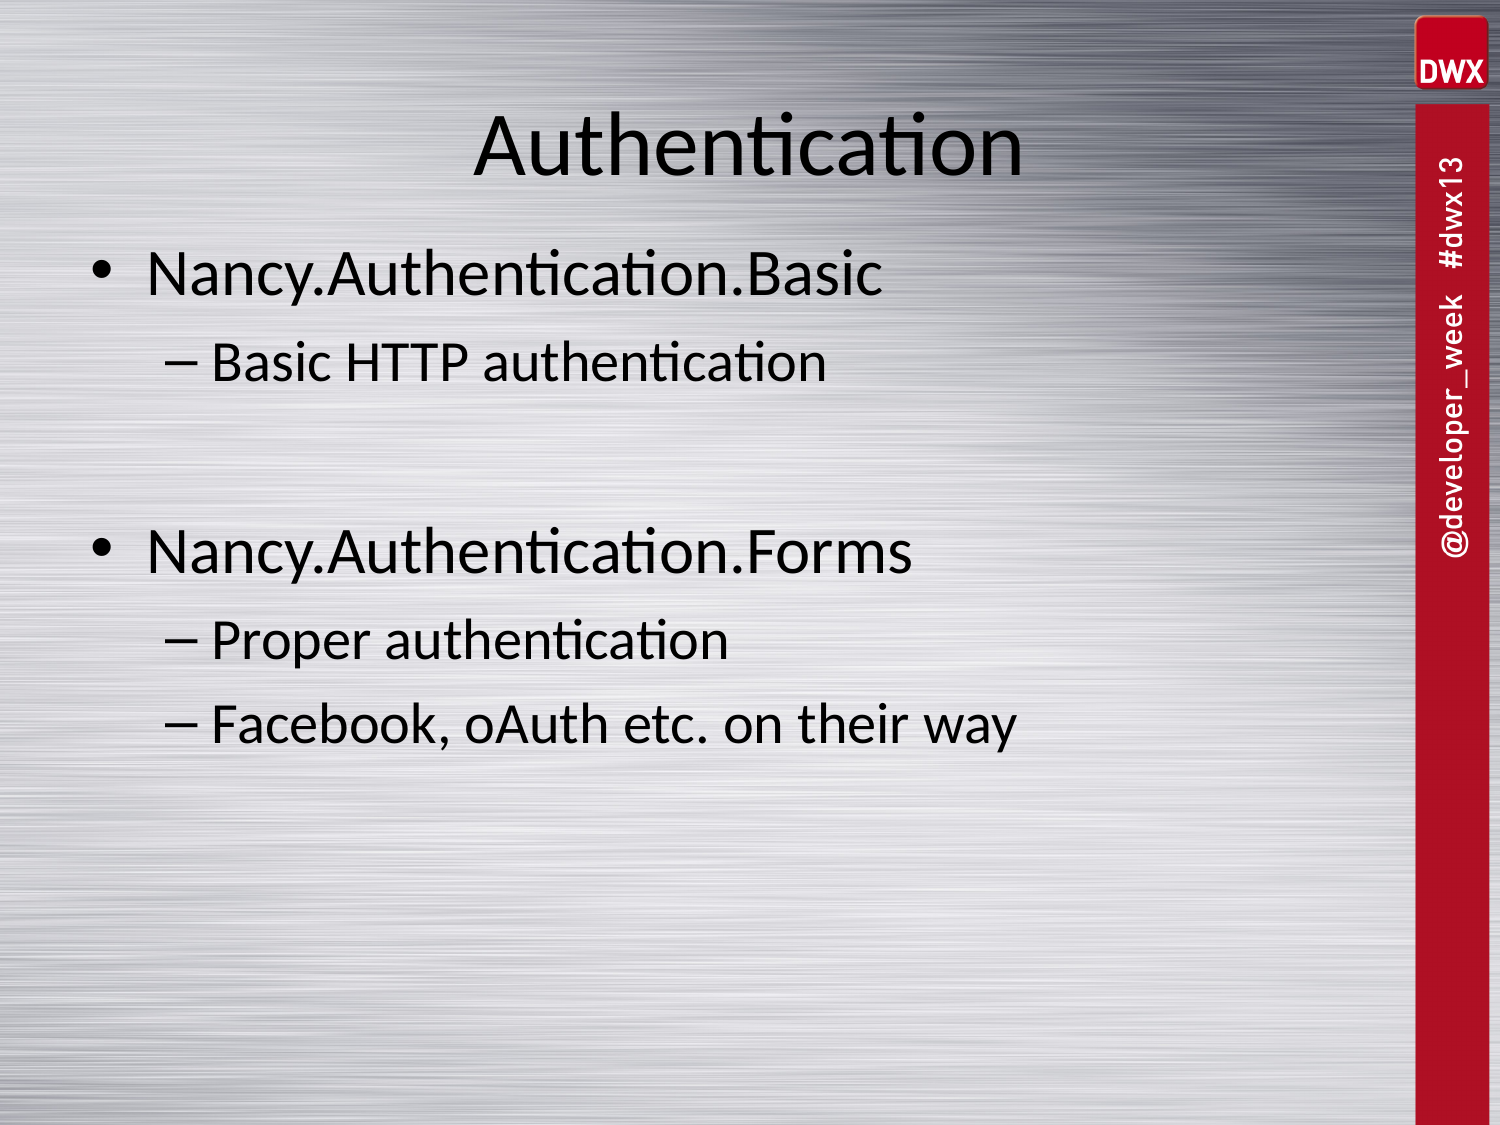

# Authentication
Nancy.Authentication.Basic
Basic HTTP authentication
Nancy.Authentication.Forms
Proper authentication
Facebook, oAuth etc. on their way